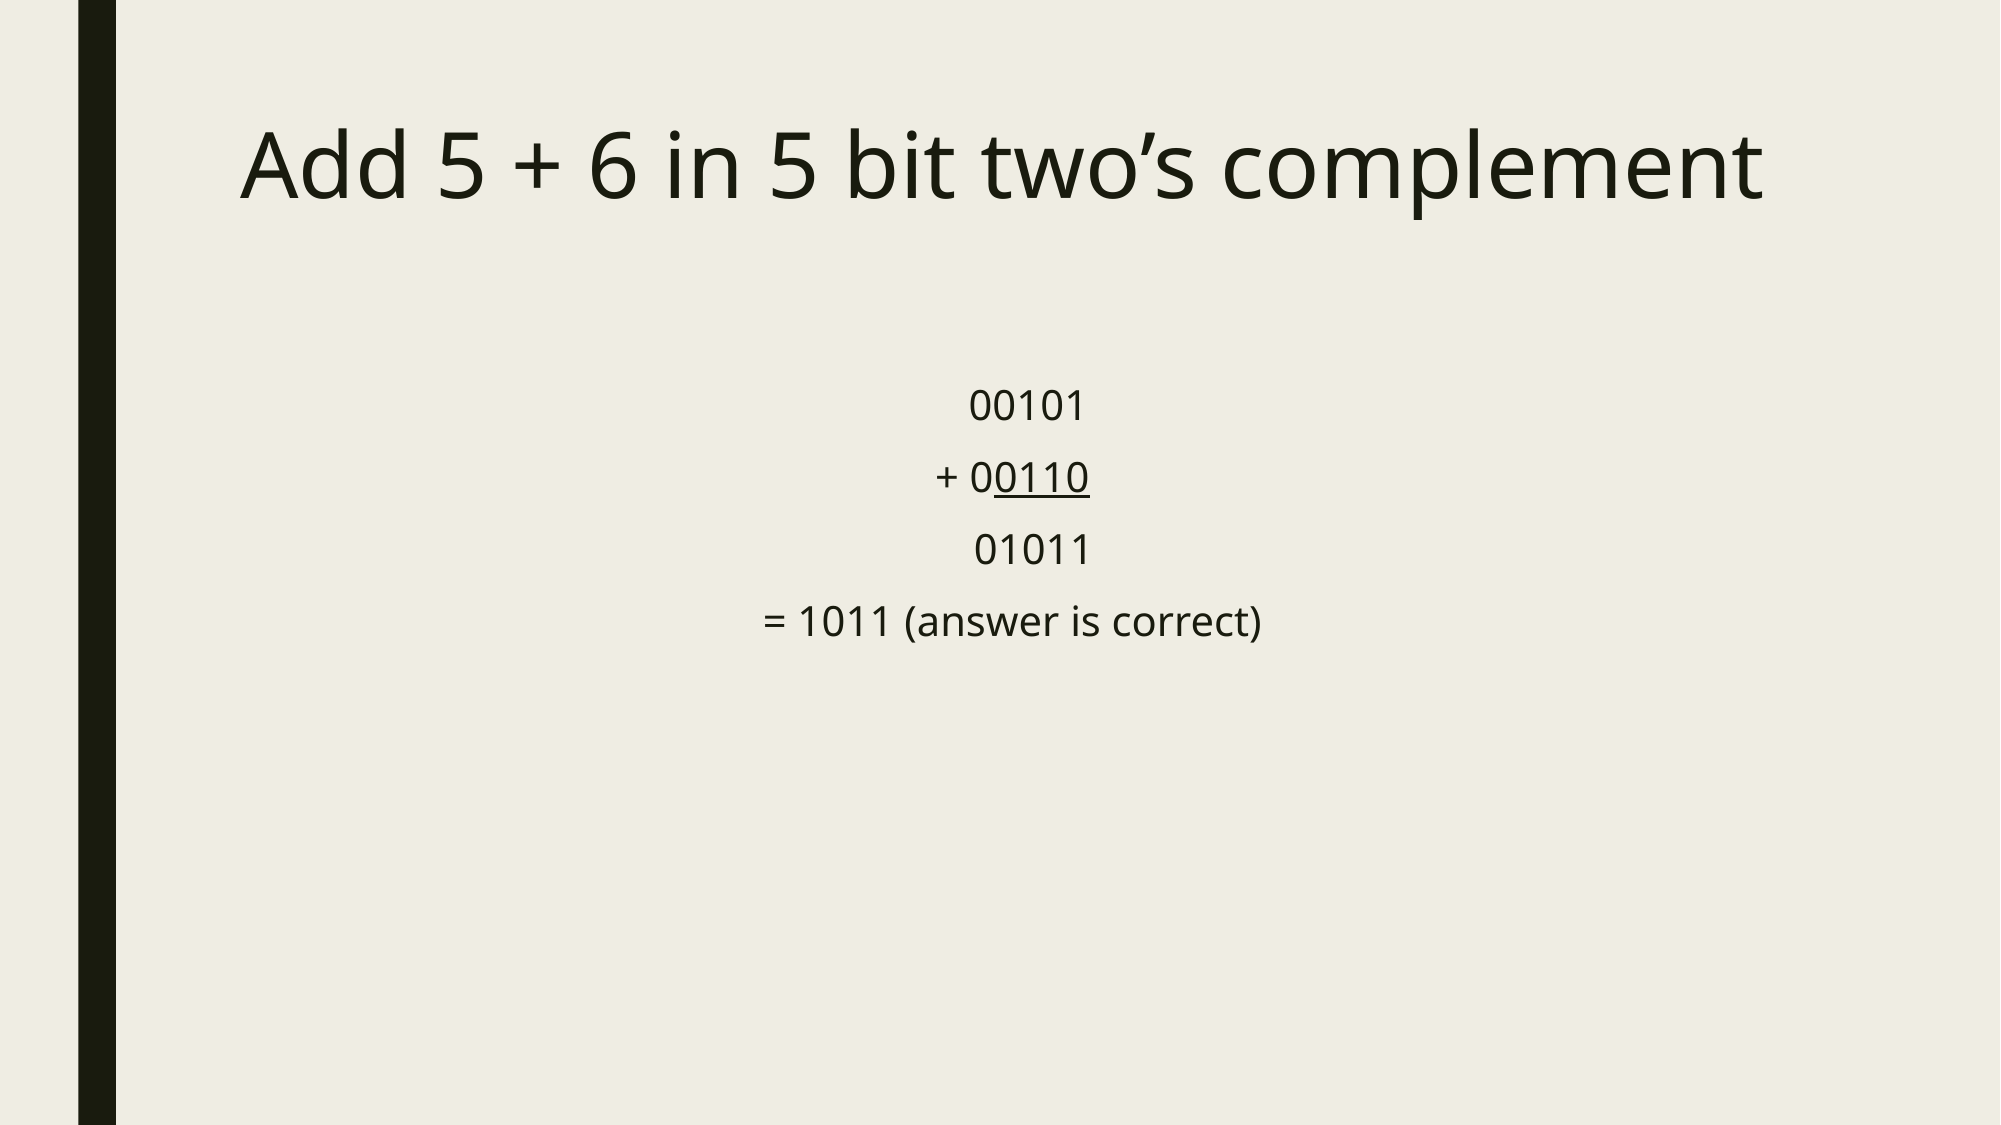

# Add 5 + 6 in 5 bit two’s complement
 00101
+ 00110
 01011
= 1011 (answer is correct)